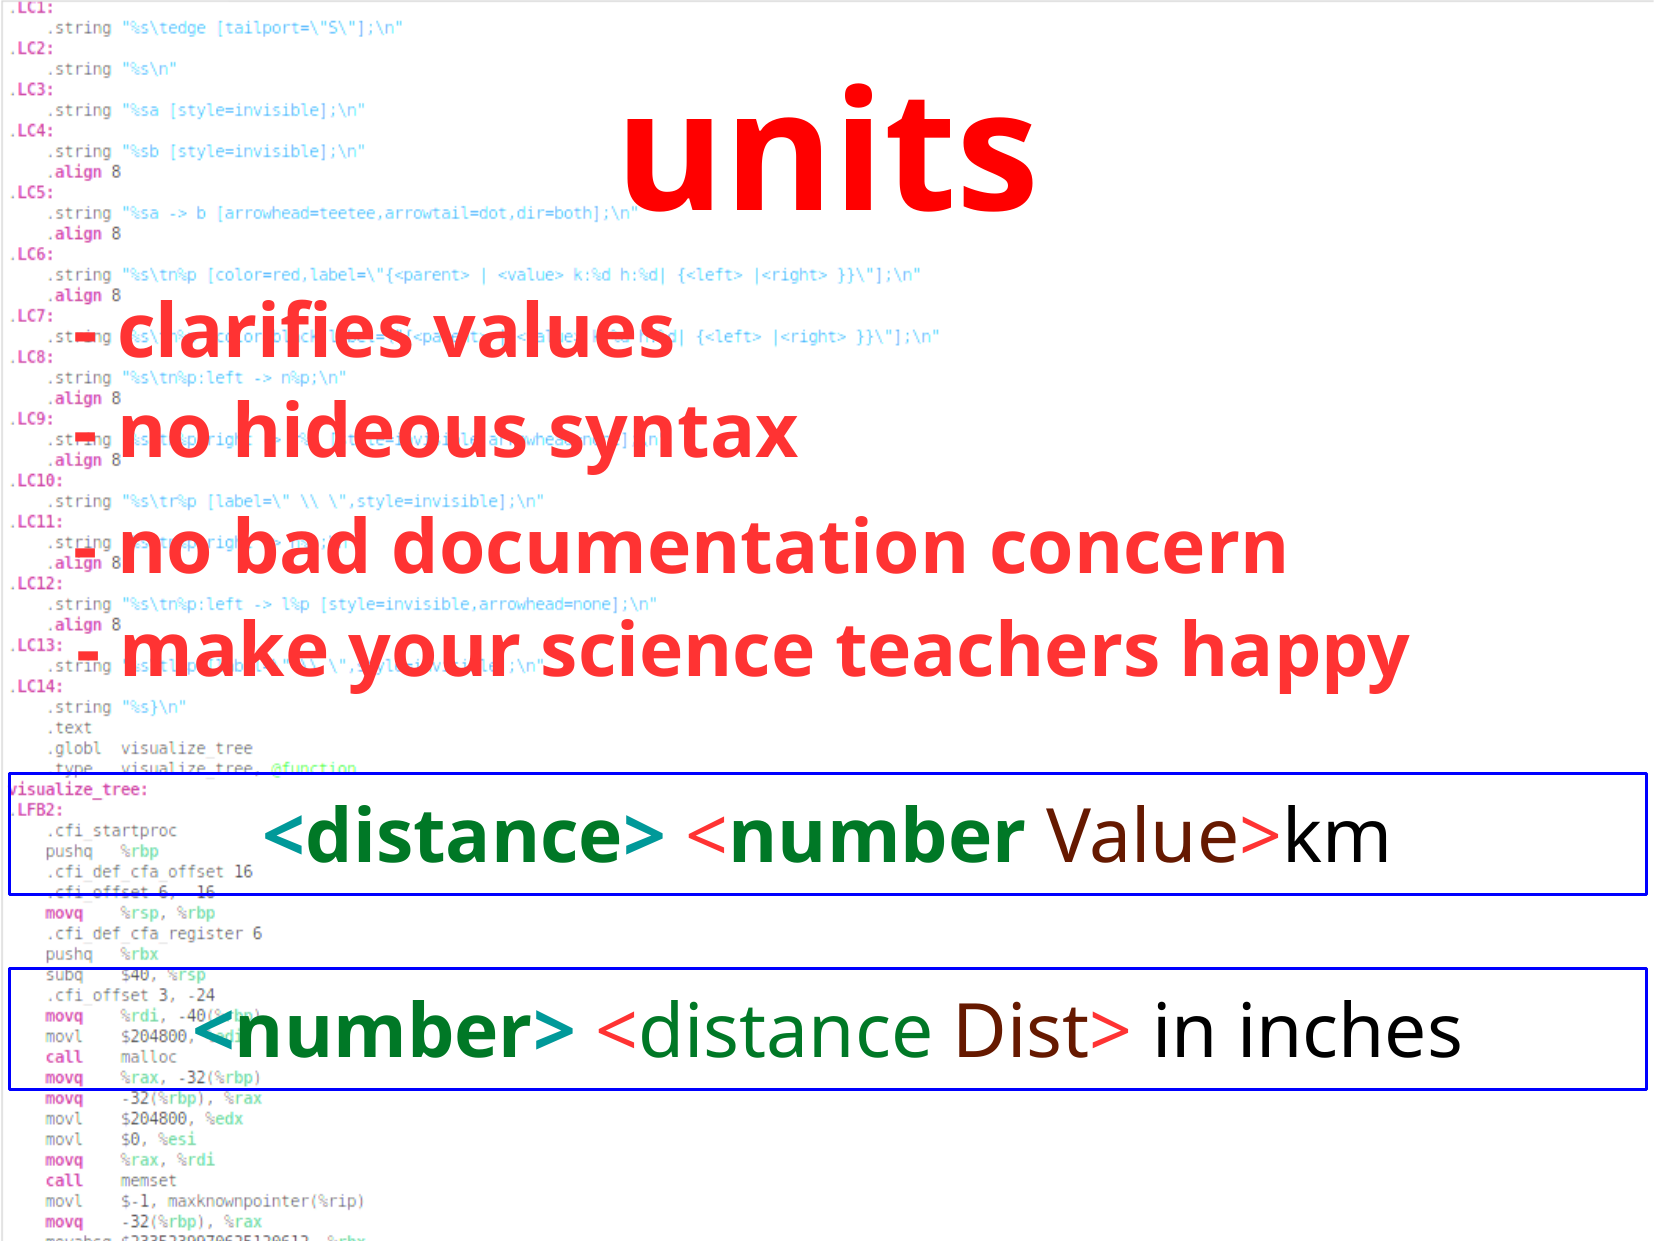

units
- clarifies values
- no hideous syntax
- no bad documentation concern
- make your science teachers happy
<distance> <number Value>km
 <distance Dist> in inches